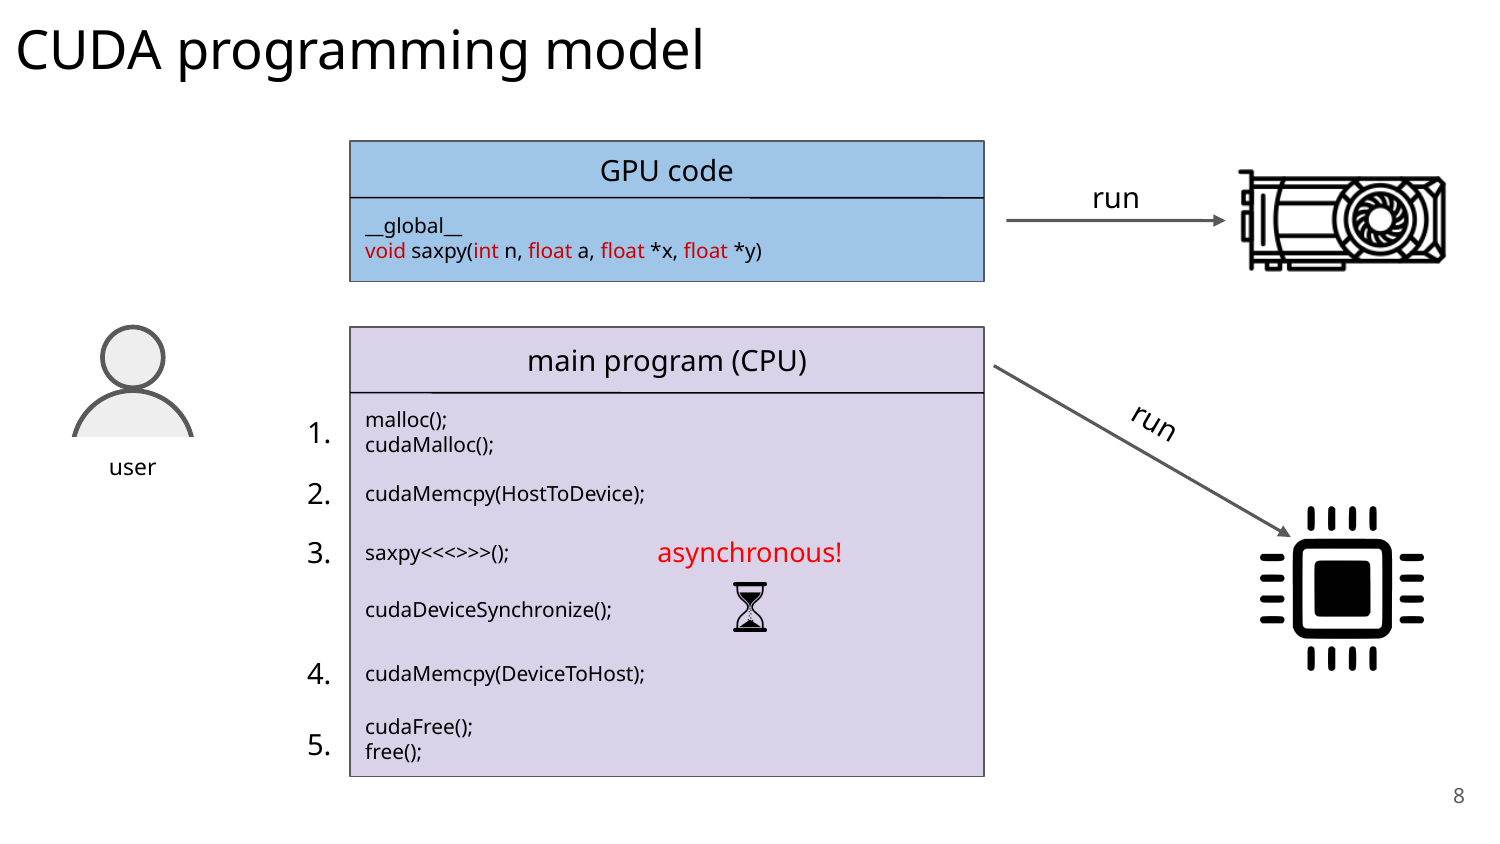

CUDA programming model
GPU code
run
__global__
void saxpy(int n, float a, float *x, float *y)
user
main program (CPU)
run
malloc();
cudaMalloc();
1.
2.
cudaMemcpy(HostToDevice);
3.
saxpy<<<>>>();
asynchronous!
cudaDeviceSynchronize();
4.
cudaMemcpy(DeviceToHost);
cudaFree();
free();
5.